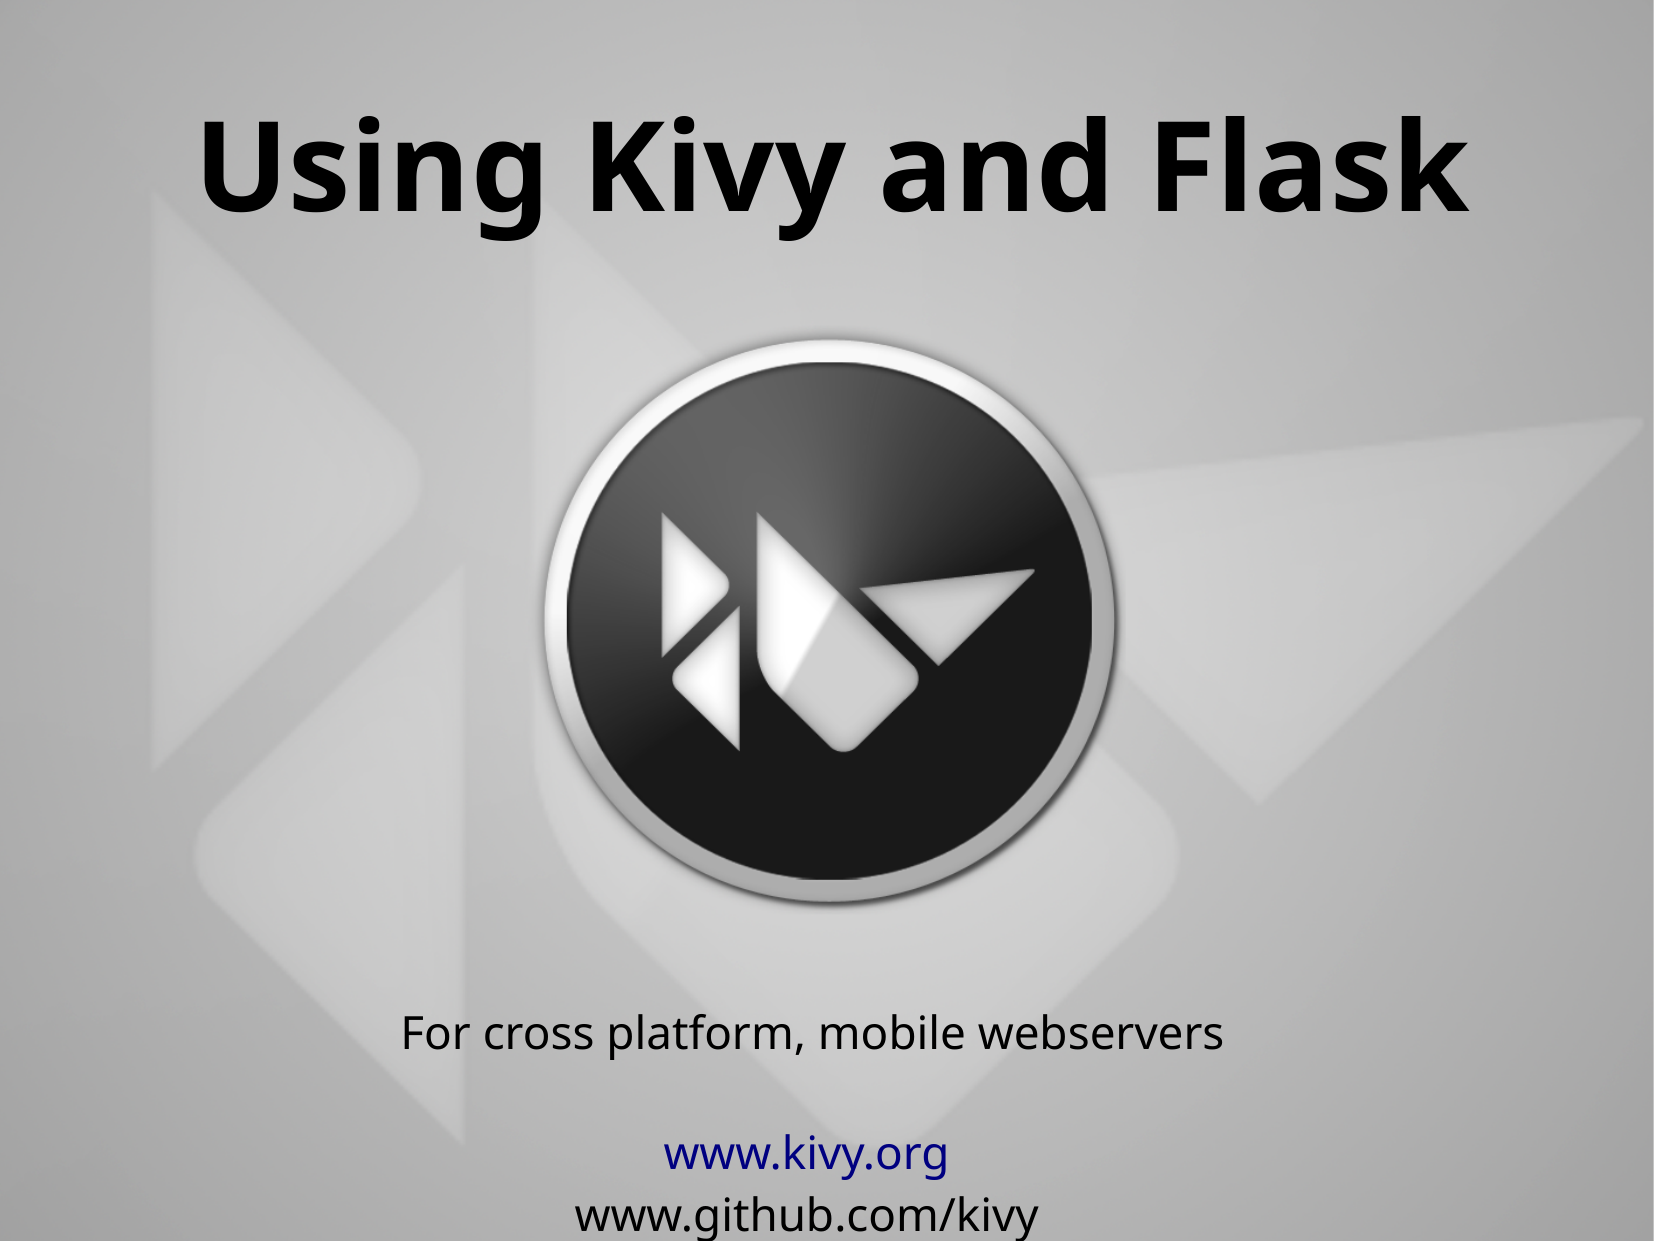

# Using Kivy and Flask
For cross platform, mobile webservers
www.kivy.org
www.github.com/kivy